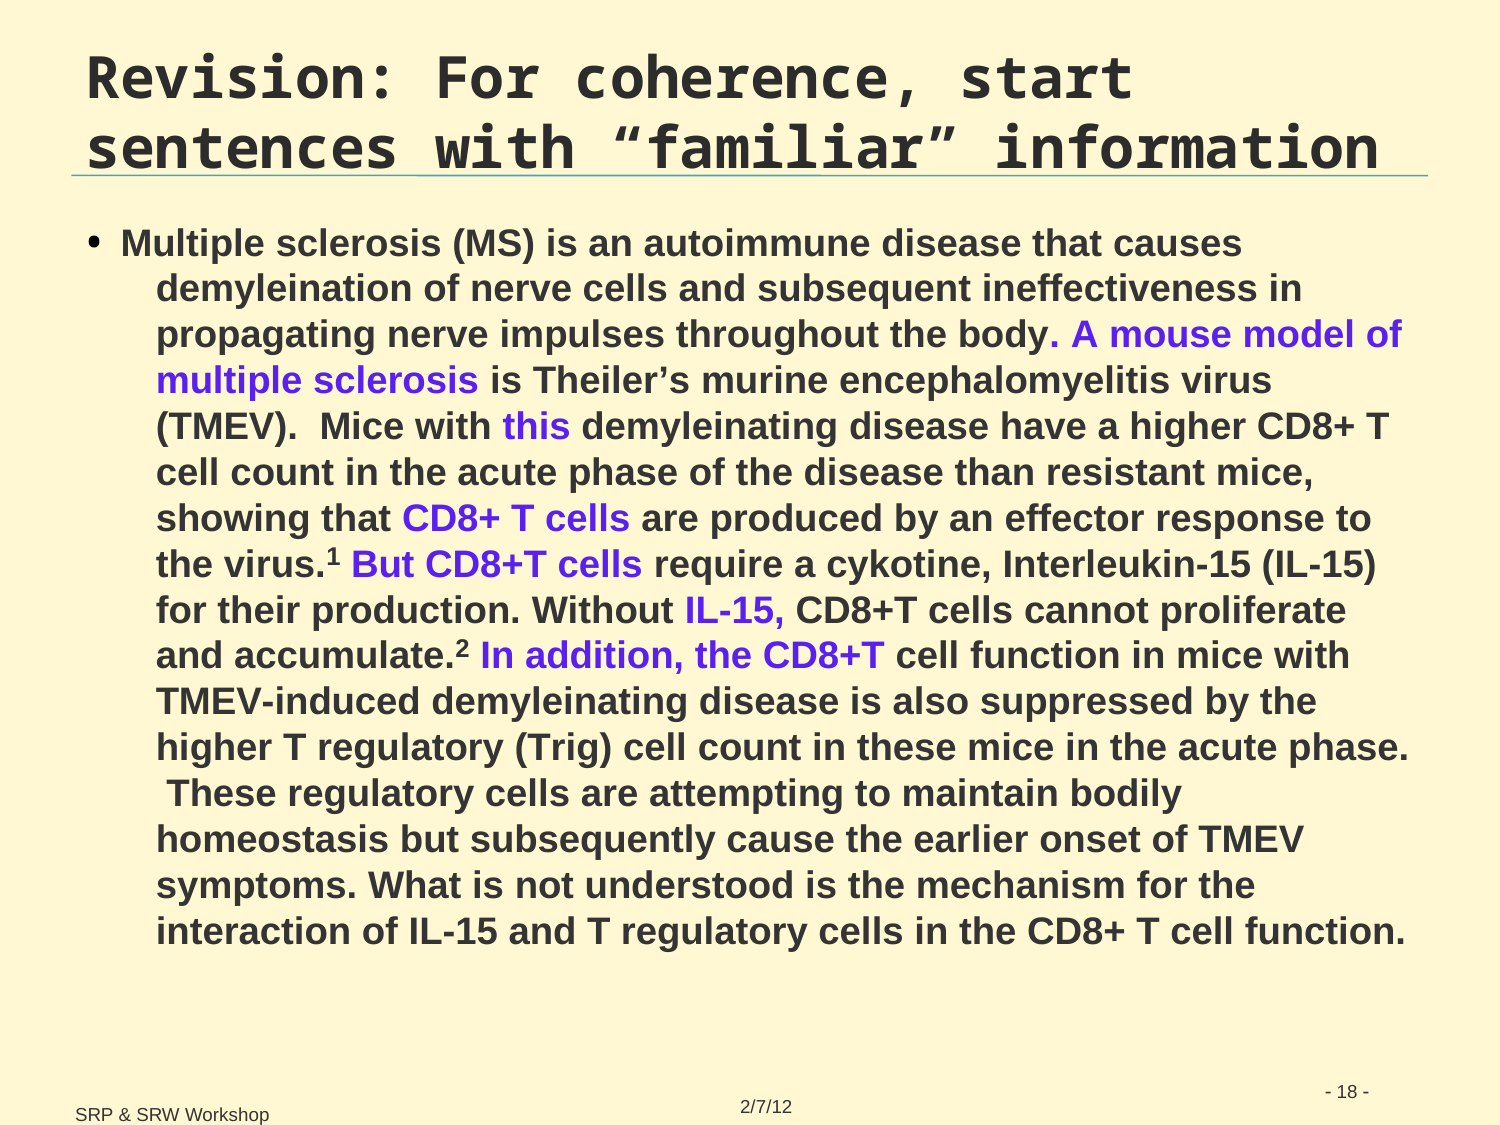

# Revision: For coherence, start sentences with “familiar” information
Multiple sclerosis (MS) is an autoimmune disease that causes demyleination of nerve cells and subsequent ineffectiveness in propagating nerve impulses throughout the body. A mouse model of multiple sclerosis is Theiler’s murine encephalomyelitis virus (TMEV). Mice with this demyleinating disease have a higher CD8+ T cell count in the acute phase of the disease than resistant mice, showing that CD8+ T cells are produced by an effector response to the virus.1 But CD8+T cells require a cykotine, Interleukin-15 (IL-15) for their production. Without IL-15, CD8+T cells cannot proliferate and accumulate.2 In addition, the CD8+T cell function in mice with TMEV-induced demyleinating disease is also suppressed by the higher T regulatory (Trig) cell count in these mice in the acute phase. These regulatory cells are attempting to maintain bodily homeostasis but subsequently cause the earlier onset of TMEV symptoms. What is not understood is the mechanism for the interaction of IL-15 and T regulatory cells in the CD8+ T cell function.